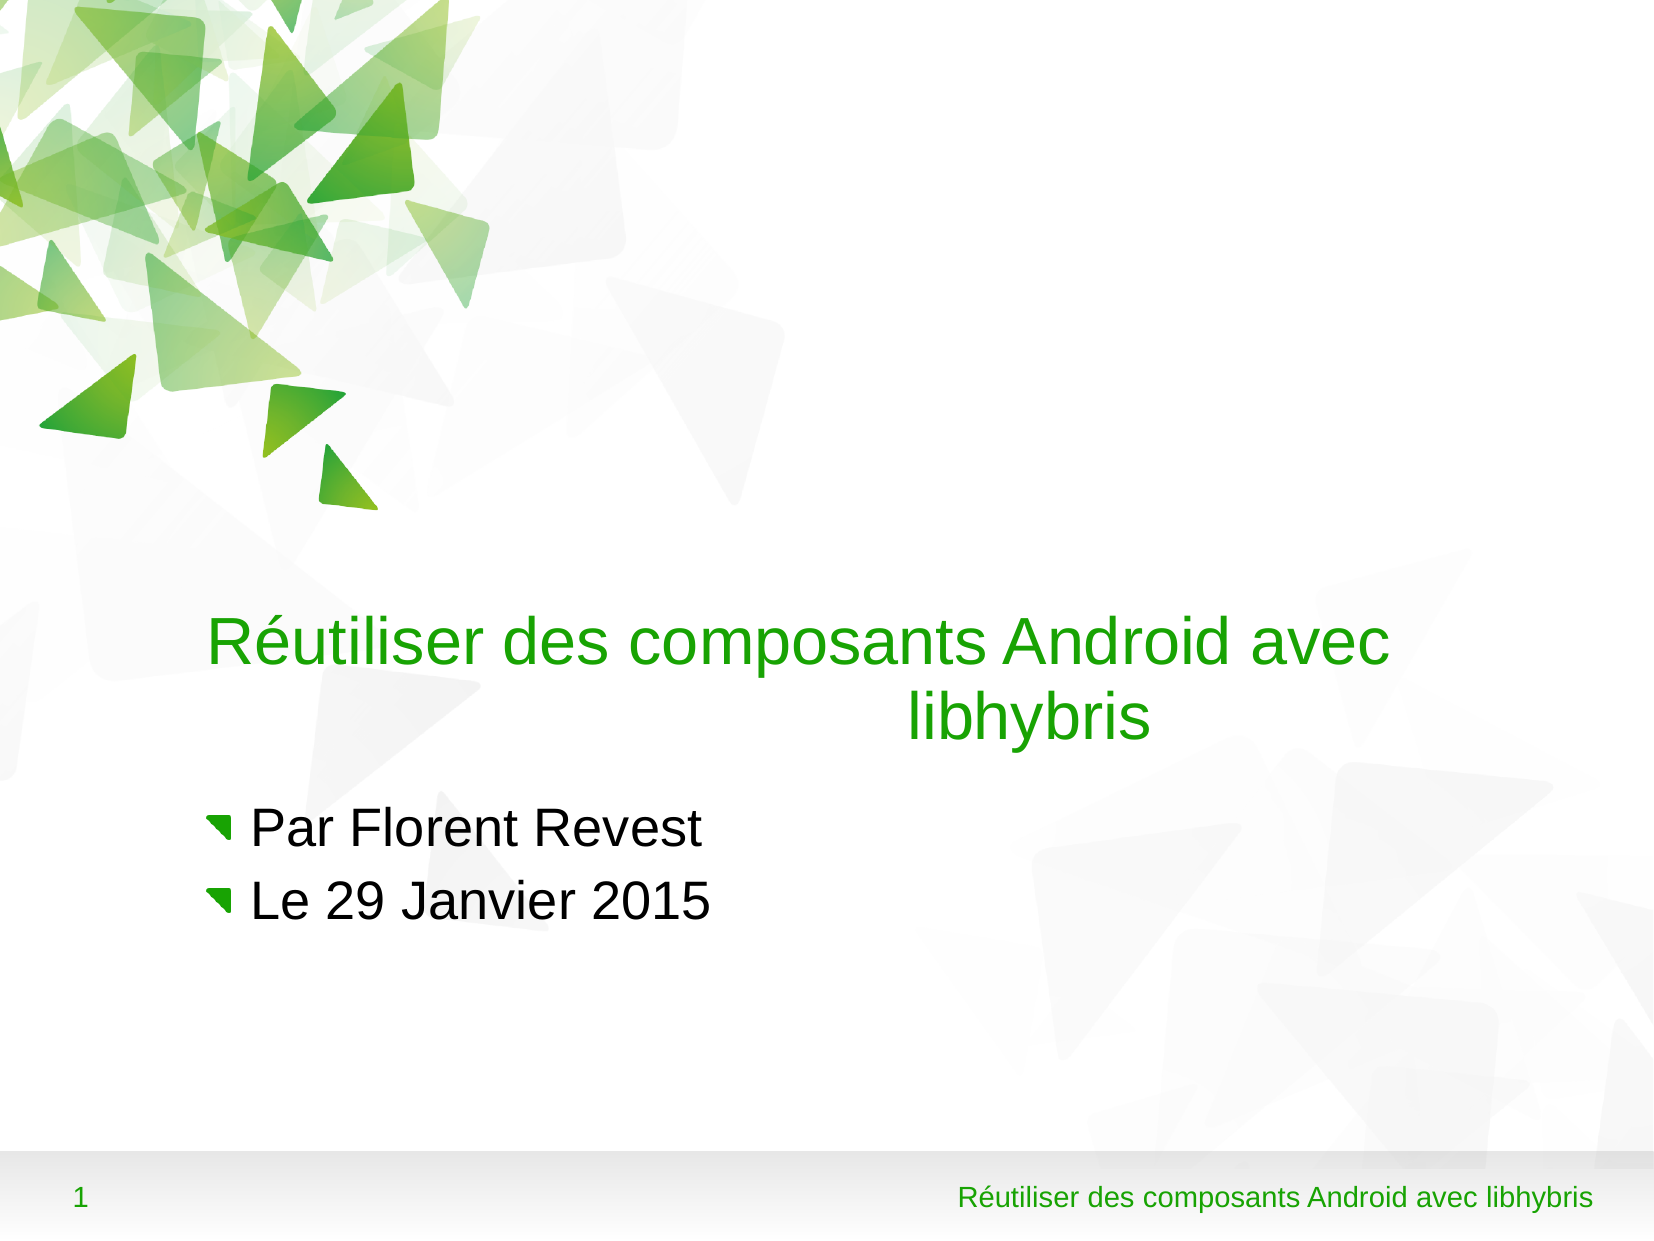

# Réutiliser des composants Android avec libhybris
Par Florent Revest
Le 29 Janvier 2015
1
Réutiliser des composants Android avec libhybris